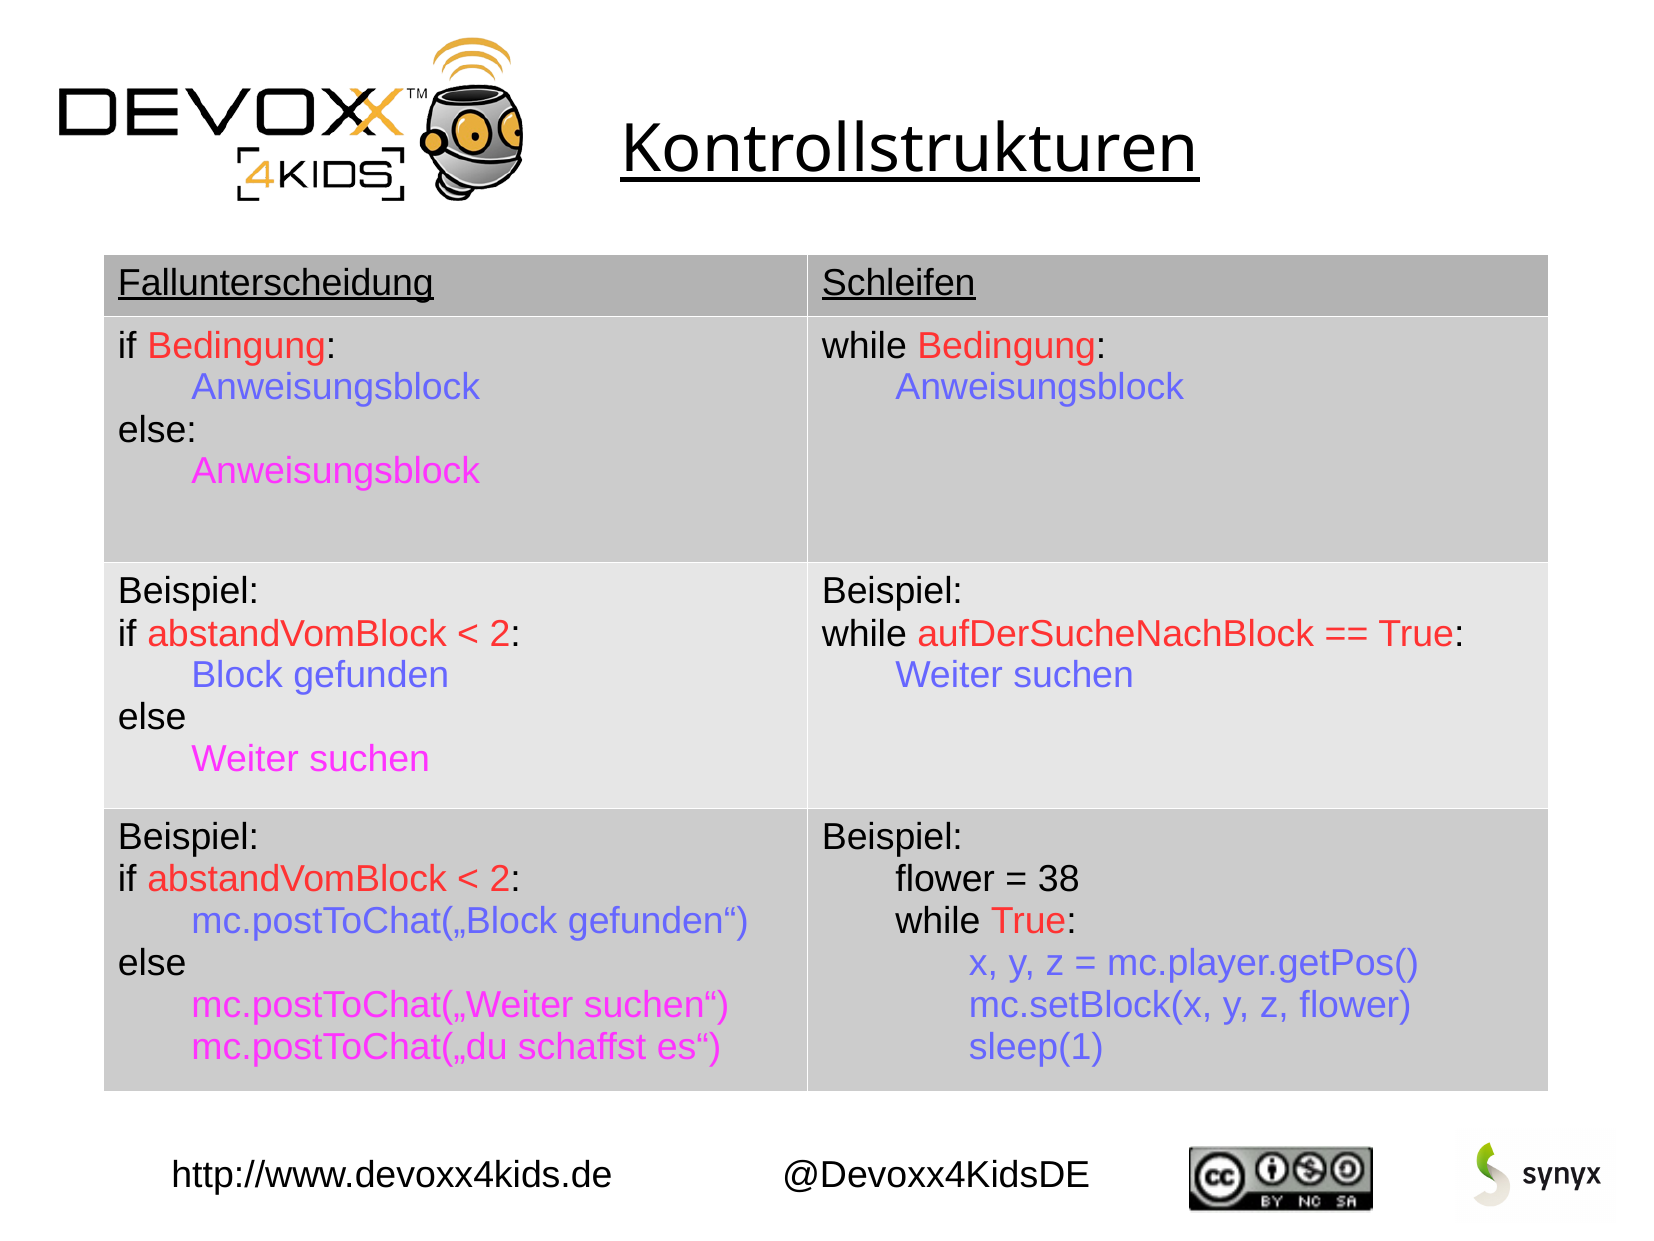

#
Kontrollstrukturen
| Fallunterscheidung | Schleifen |
| --- | --- |
| if Bedingung: Anweisungsblock else: Anweisungsblock | while Bedingung: Anweisungsblock |
| Beispiel: if abstandVomBlock < 2: Block gefunden else Weiter suchen | Beispiel: while aufDerSucheNachBlock == True: Weiter suchen |
| Beispiel: if abstandVomBlock < 2: mc.postToChat(„Block gefunden“) else mc.postToChat(„Weiter suchen“) mc.postToChat(„du schaffst es“) | Beispiel: flower = 38 while True: x, y, z = mc.player.getPos() mc.setBlock(x, y, z, flower) sleep(1) |